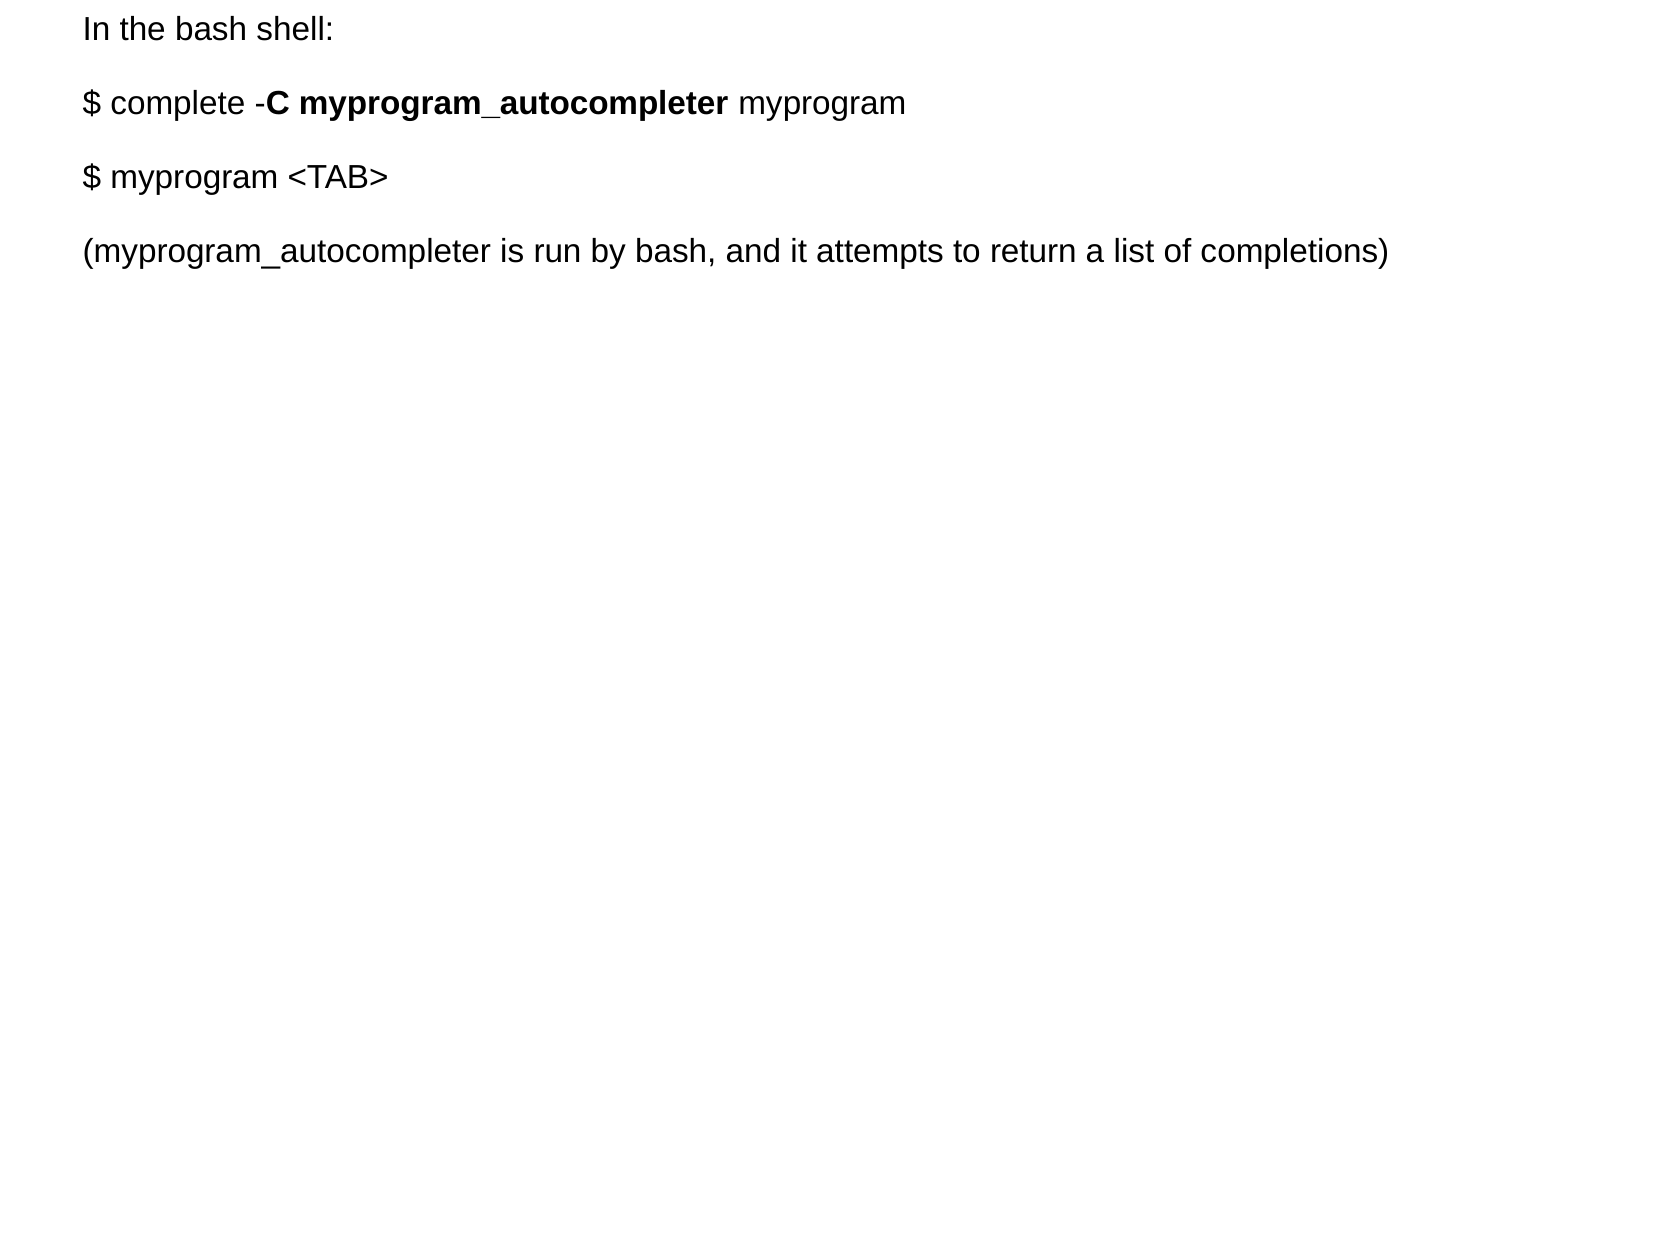

# In the bash shell:
$ complete -C myprogram_autocompleter myprogram
$ myprogram <TAB>
(myprogram_autocompleter is run by bash, and it attempts to return a list of completions)